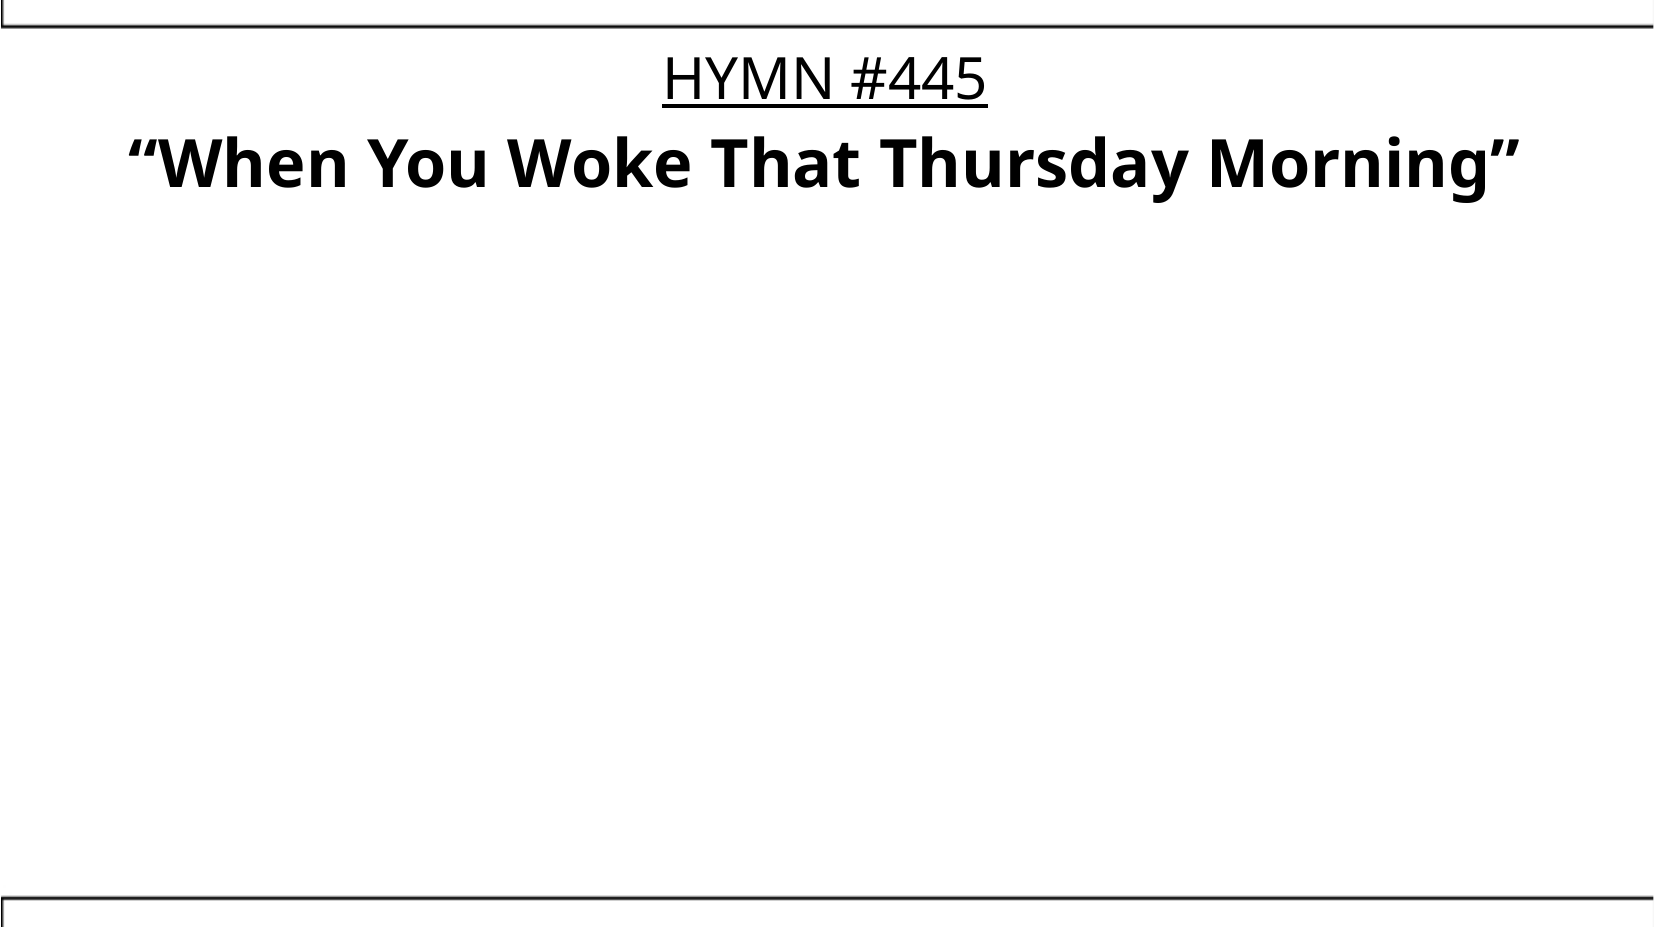

HYMN #445
“When You Woke That Thursday Morning”